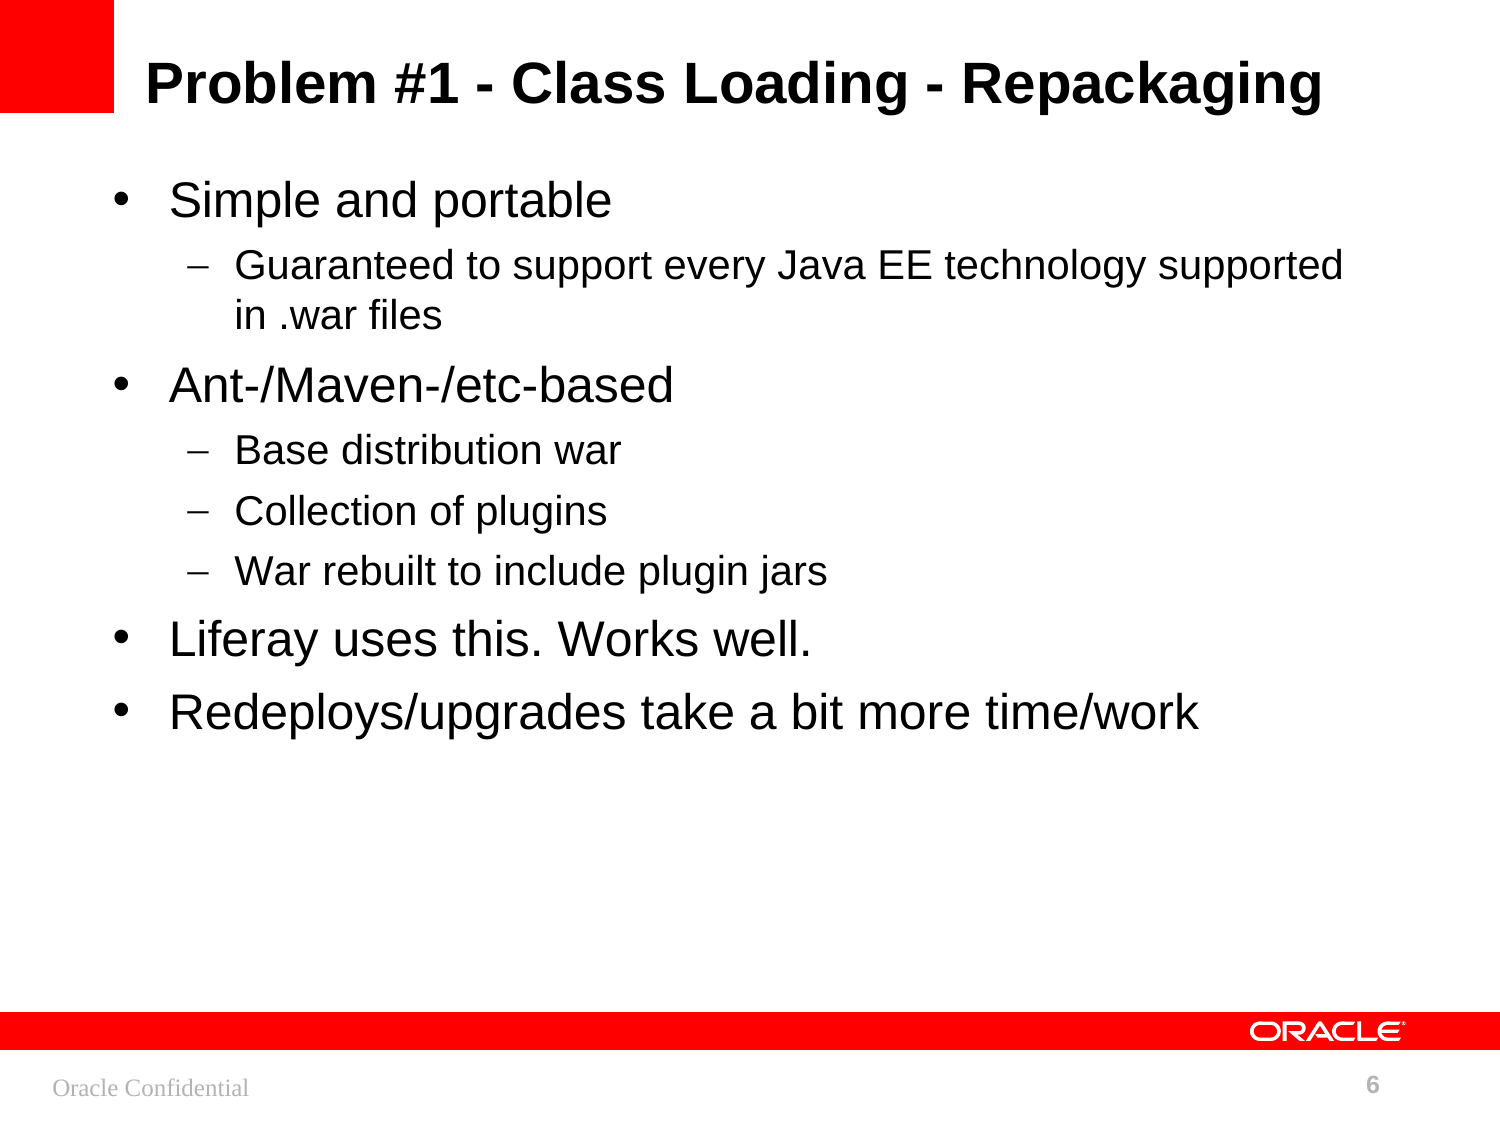

# Problem #1 - Class Loading - Repackaging
Simple and portable
Guaranteed to support every Java EE technology supported in .war files
Ant-/Maven-/etc-based
Base distribution war
Collection of plugins
War rebuilt to include plugin jars
Liferay uses this. Works well.
Redeploys/upgrades take a bit more time/work